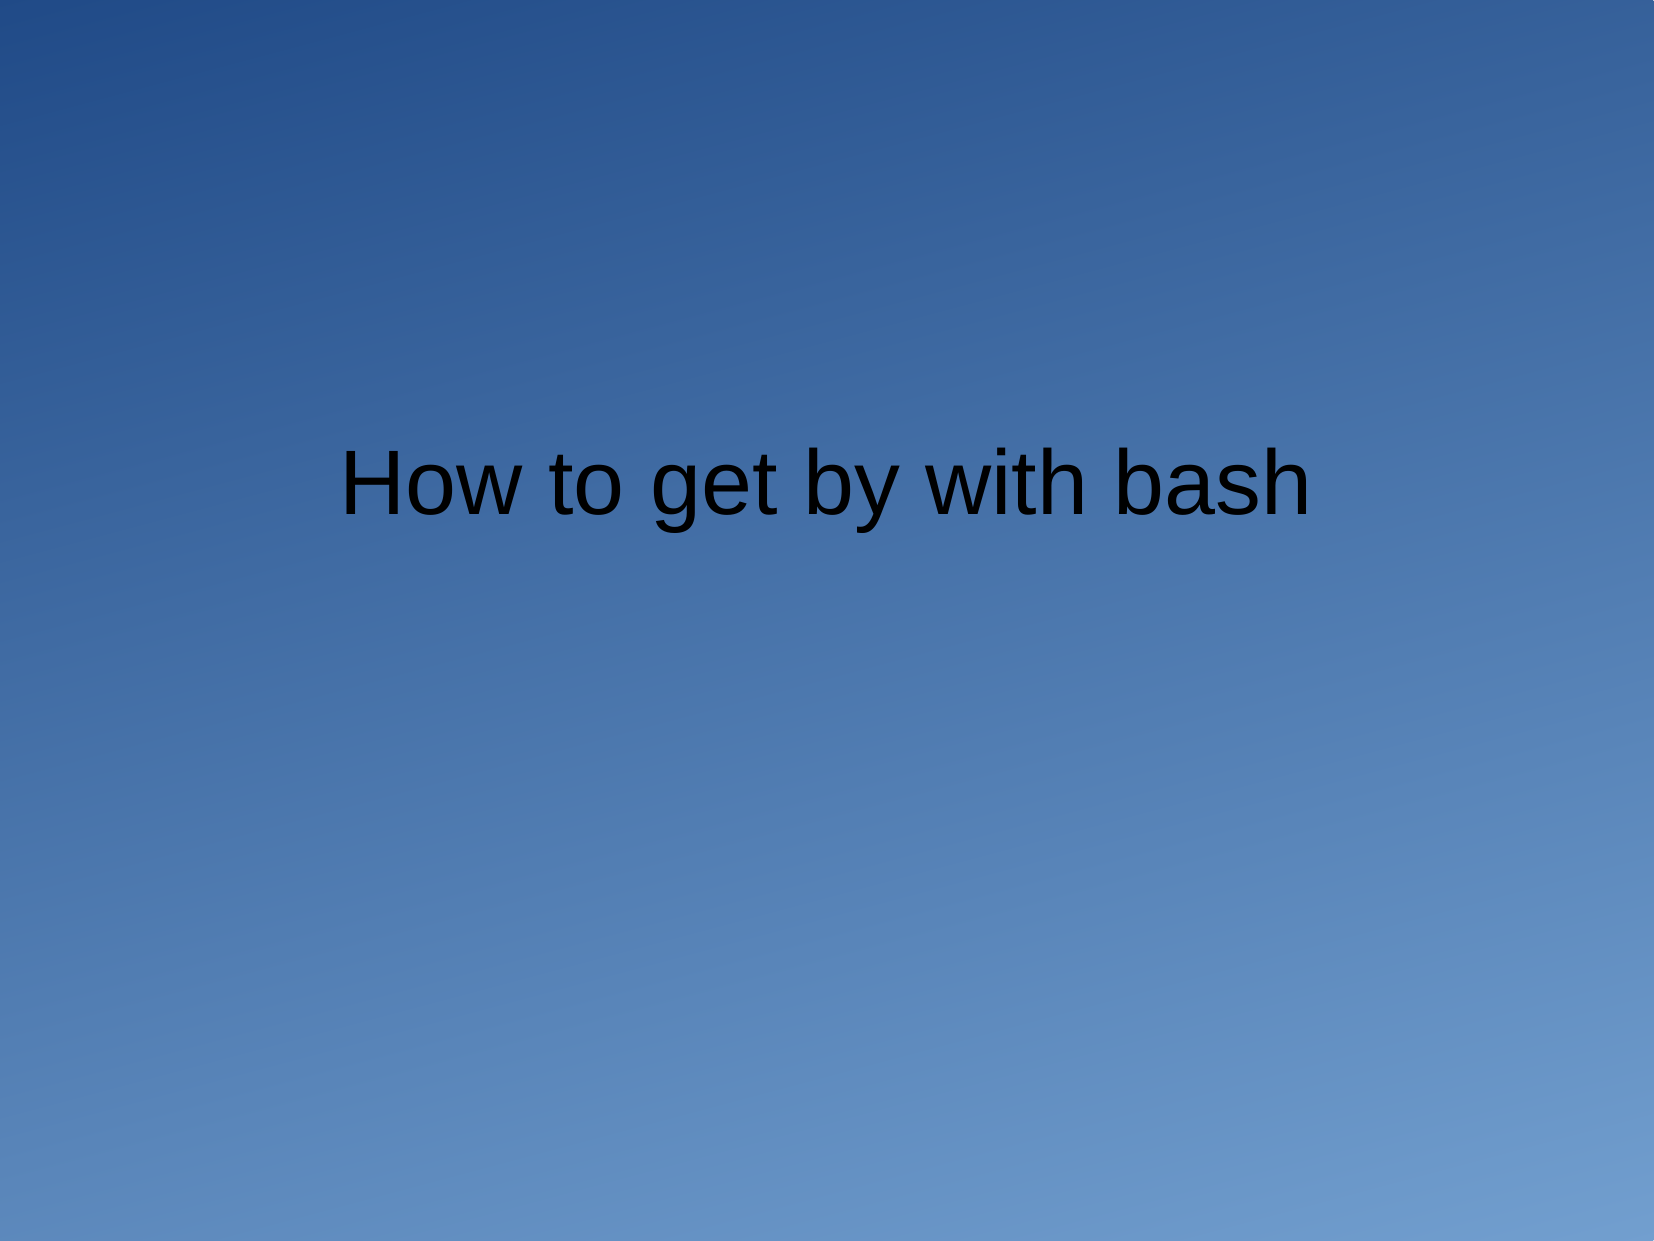

# How to get by with bash